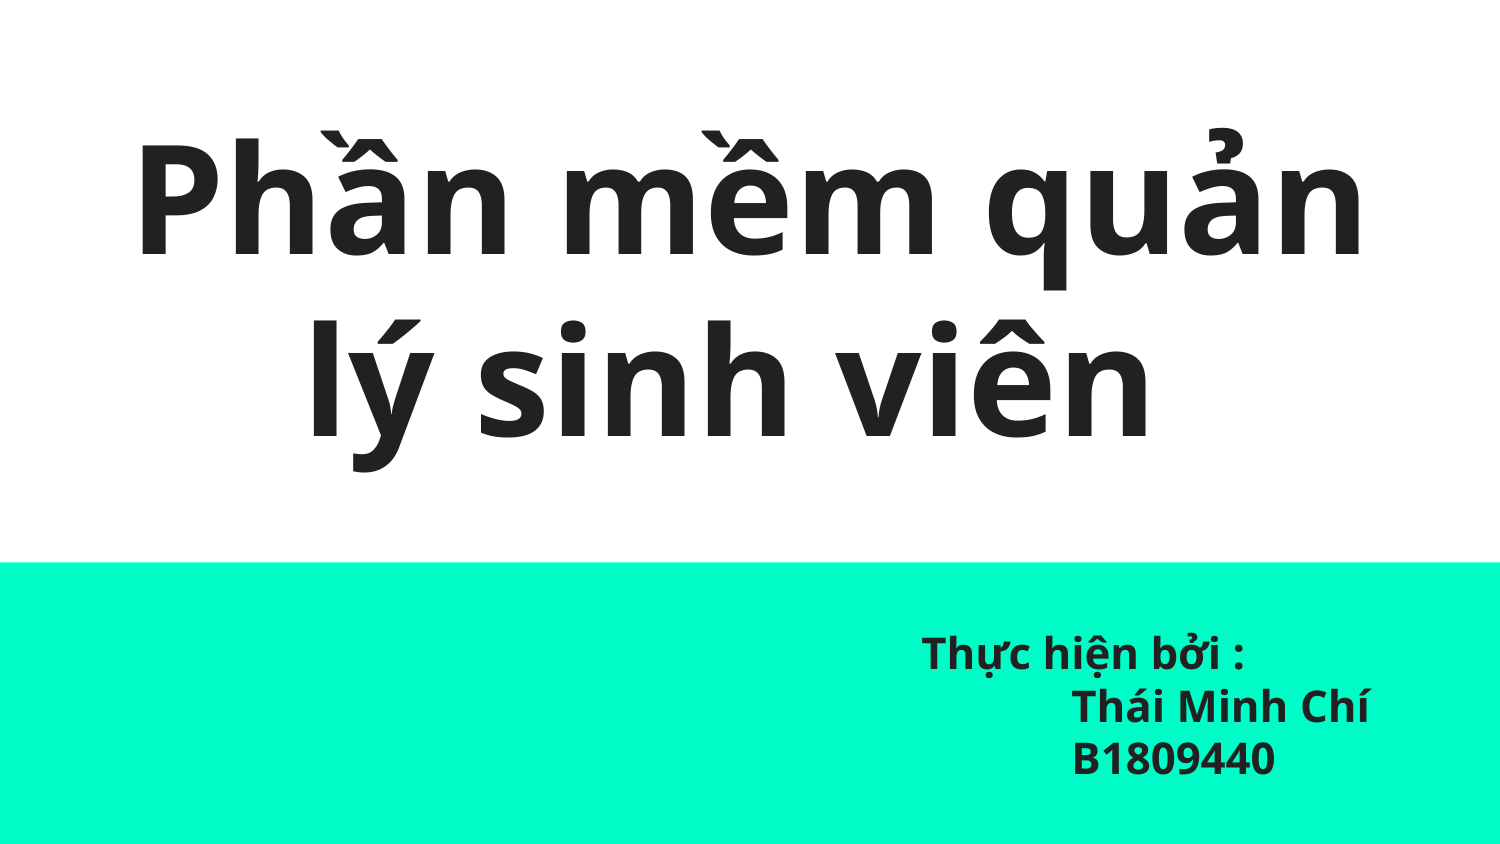

# Phần mềm quản lý sinh viên
Thực hiện bởi :
		Thái Minh Chí
		B1809440